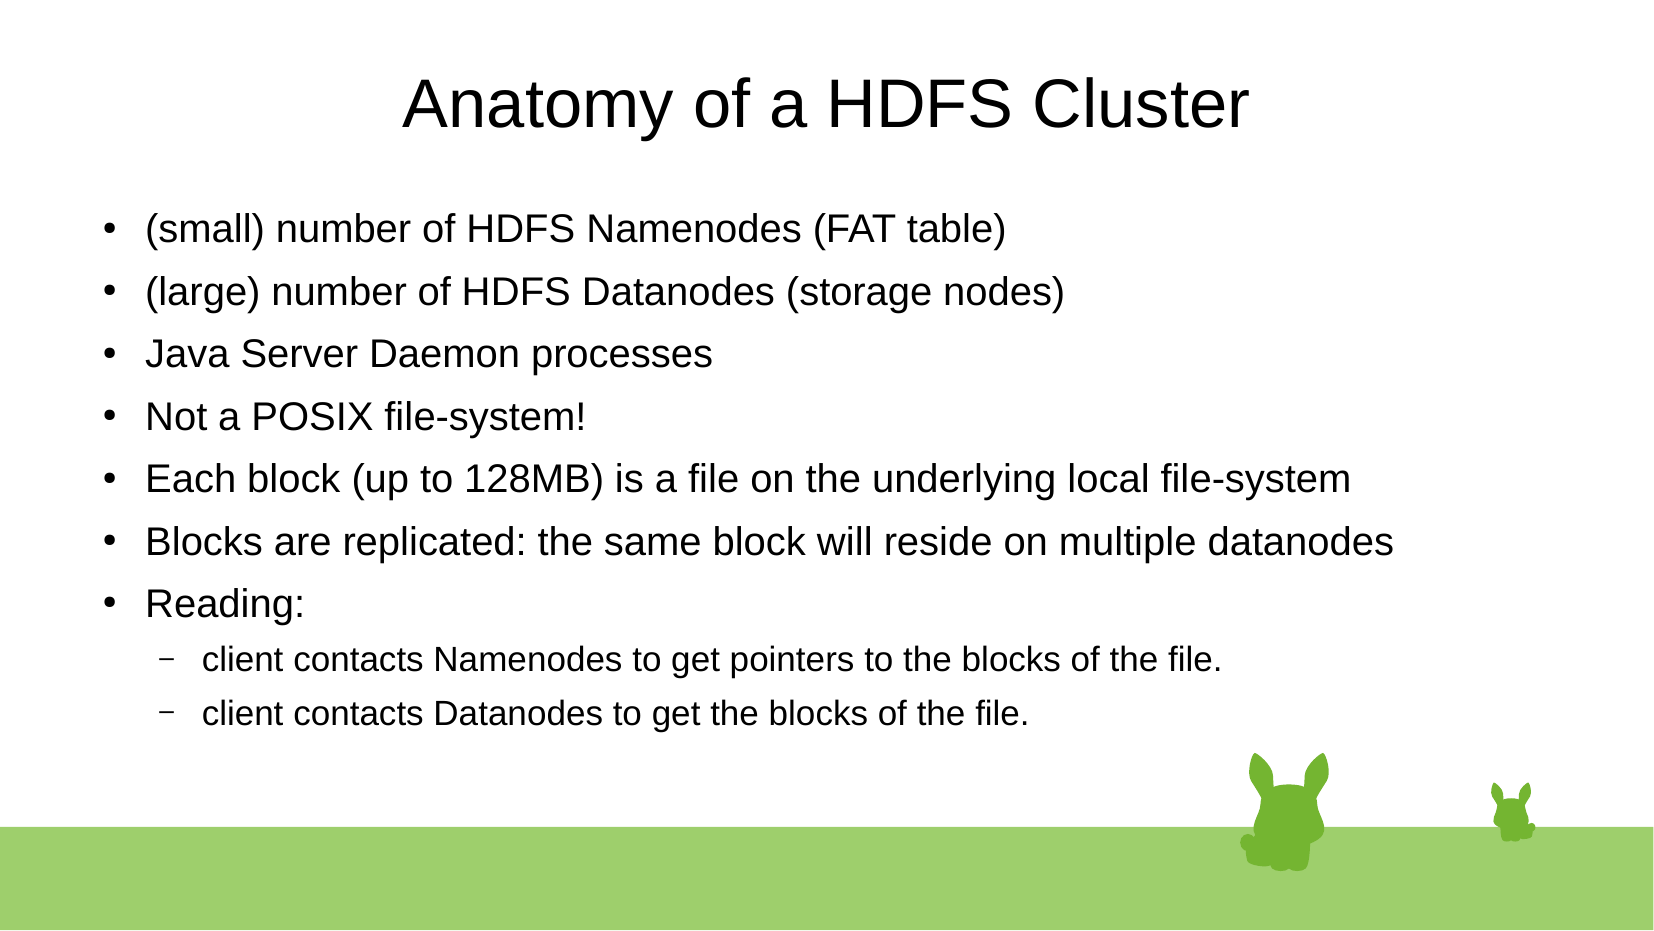

# Anatomy of a HDFS Cluster
(small) number of HDFS Namenodes (FAT table)
(large) number of HDFS Datanodes (storage nodes)
Java Server Daemon processes
Not a POSIX file-system!
Each block (up to 128MB) is a file on the underlying local file-system
Blocks are replicated: the same block will reside on multiple datanodes
Reading:
client contacts Namenodes to get pointers to the blocks of the file.
client contacts Datanodes to get the blocks of the file.